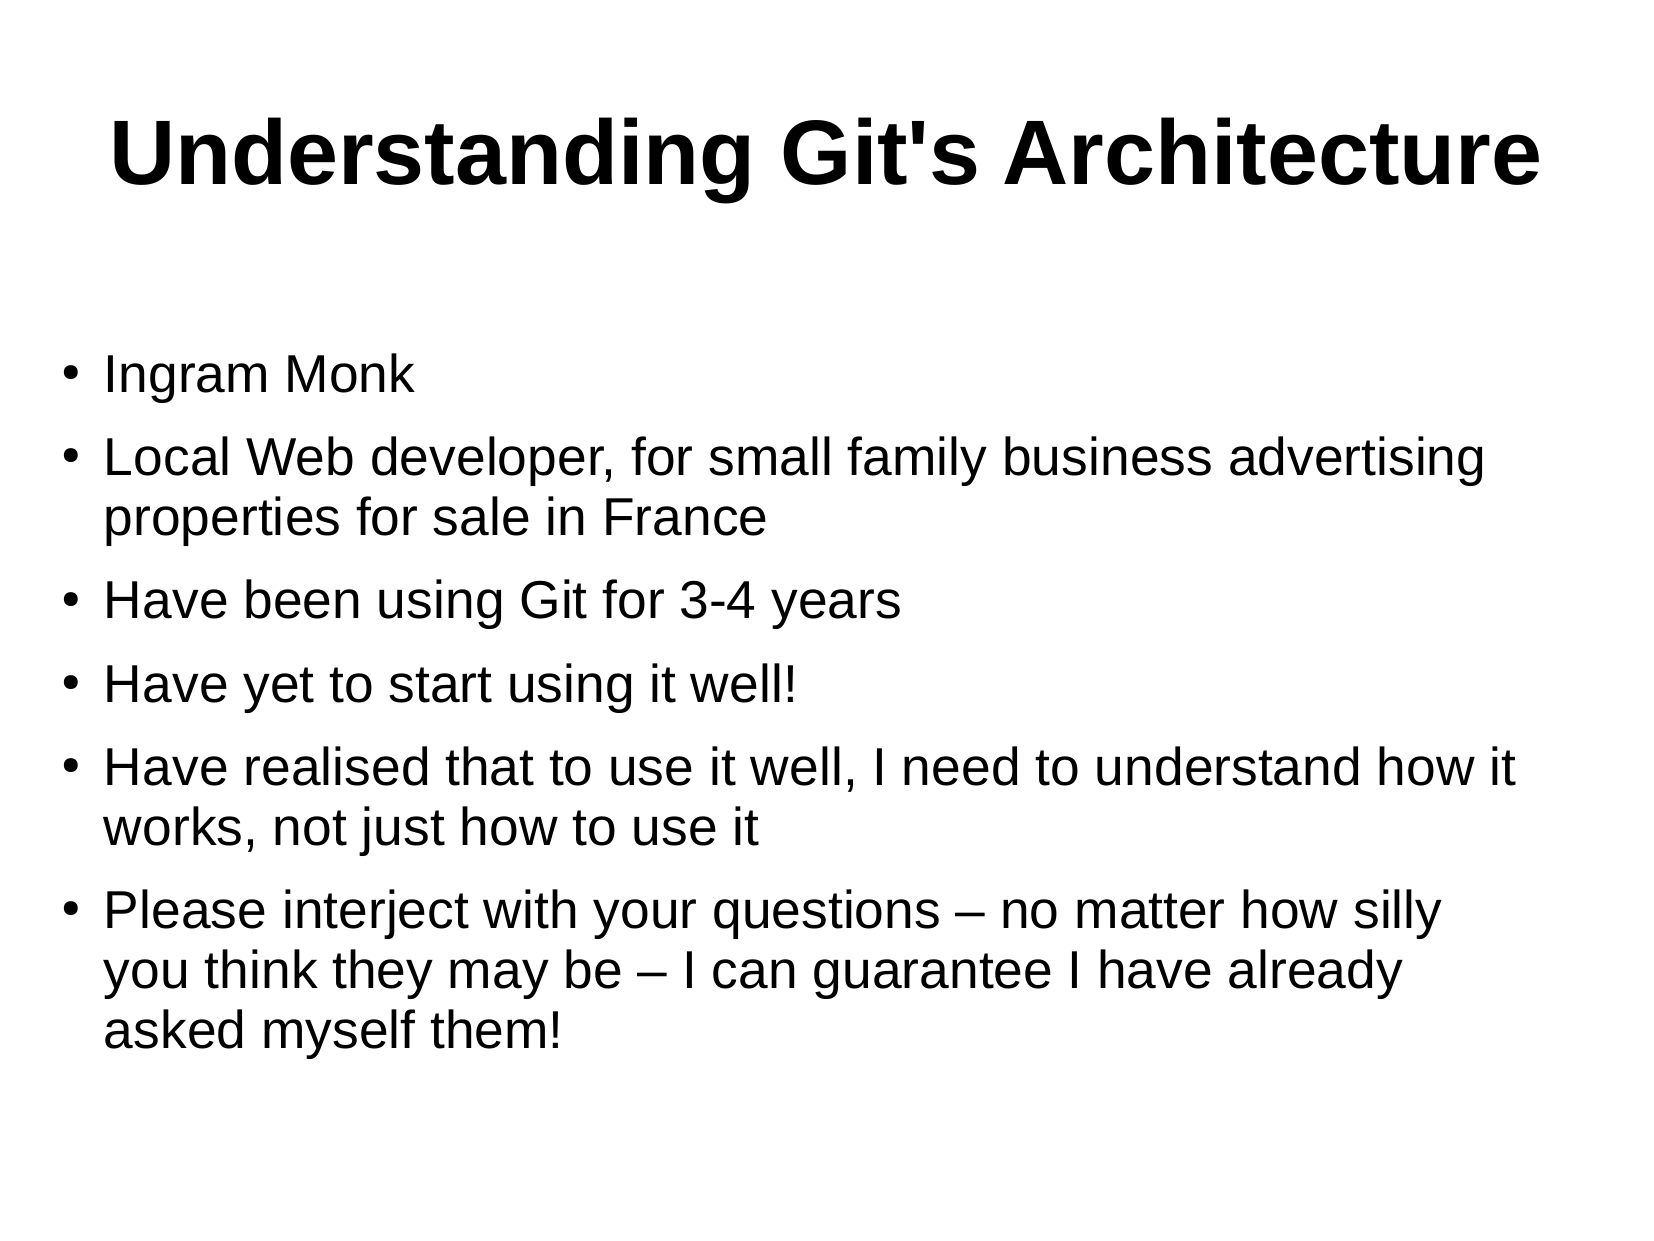

# Understanding Git's Architecture
Ingram Monk
Local Web developer, for small family business advertising properties for sale in France
Have been using Git for 3-4 years
Have yet to start using it well!
Have realised that to use it well, I need to understand how it works, not just how to use it
Please interject with your questions – no matter how silly you think they may be – I can guarantee I have already asked myself them!